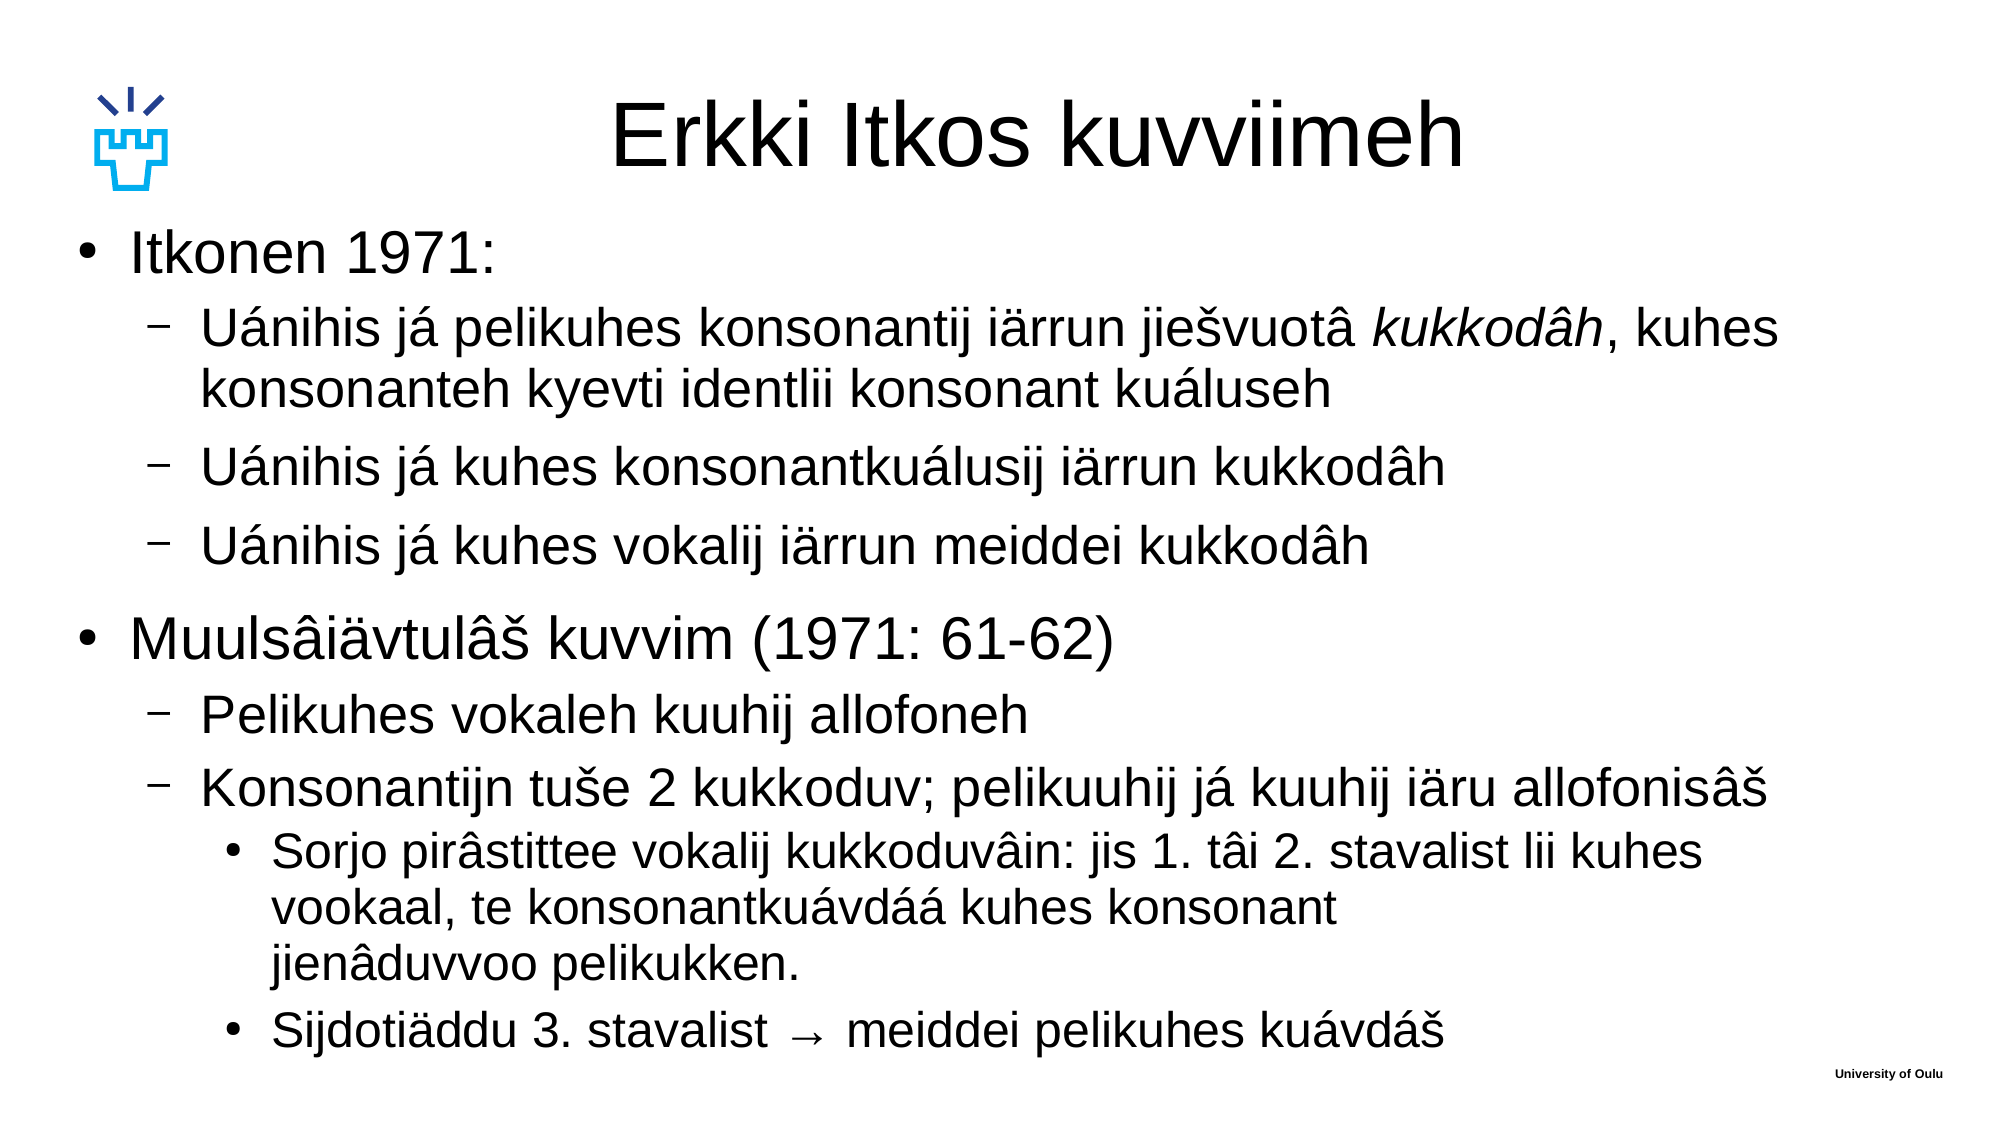

# Erkki Itkos kuvviimeh
Itkonen 1971:
Uánihis já pelikuhes konsonantij iärrun jiešvuotâ kukkodâh, kuhes konsonanteh kyevti identlii konsonant kuáluseh
Uánihis já kuhes konsonantkuálusij iärrun kukkodâh
Uánihis já kuhes vokalij iärrun meiddei kukkodâh
Muulsâiävtulâš kuvvim (1971: 61-62)
Pelikuhes vokaleh kuuhij allofoneh
Konsonantijn tuše 2 kukkoduv; pelikuuhij já kuuhij iäru allofonisâš
Sorjo pirâstittee vokalij kukkoduvâin: jis 1. tâi 2. stavalist lii kuhes
vookaal, te konsonantkuávdáá kuhes konsonant
jienâduvvoo pelikukken.
Sijdotiäddu 3. stavalist → meiddei pelikuhes kuávdáš